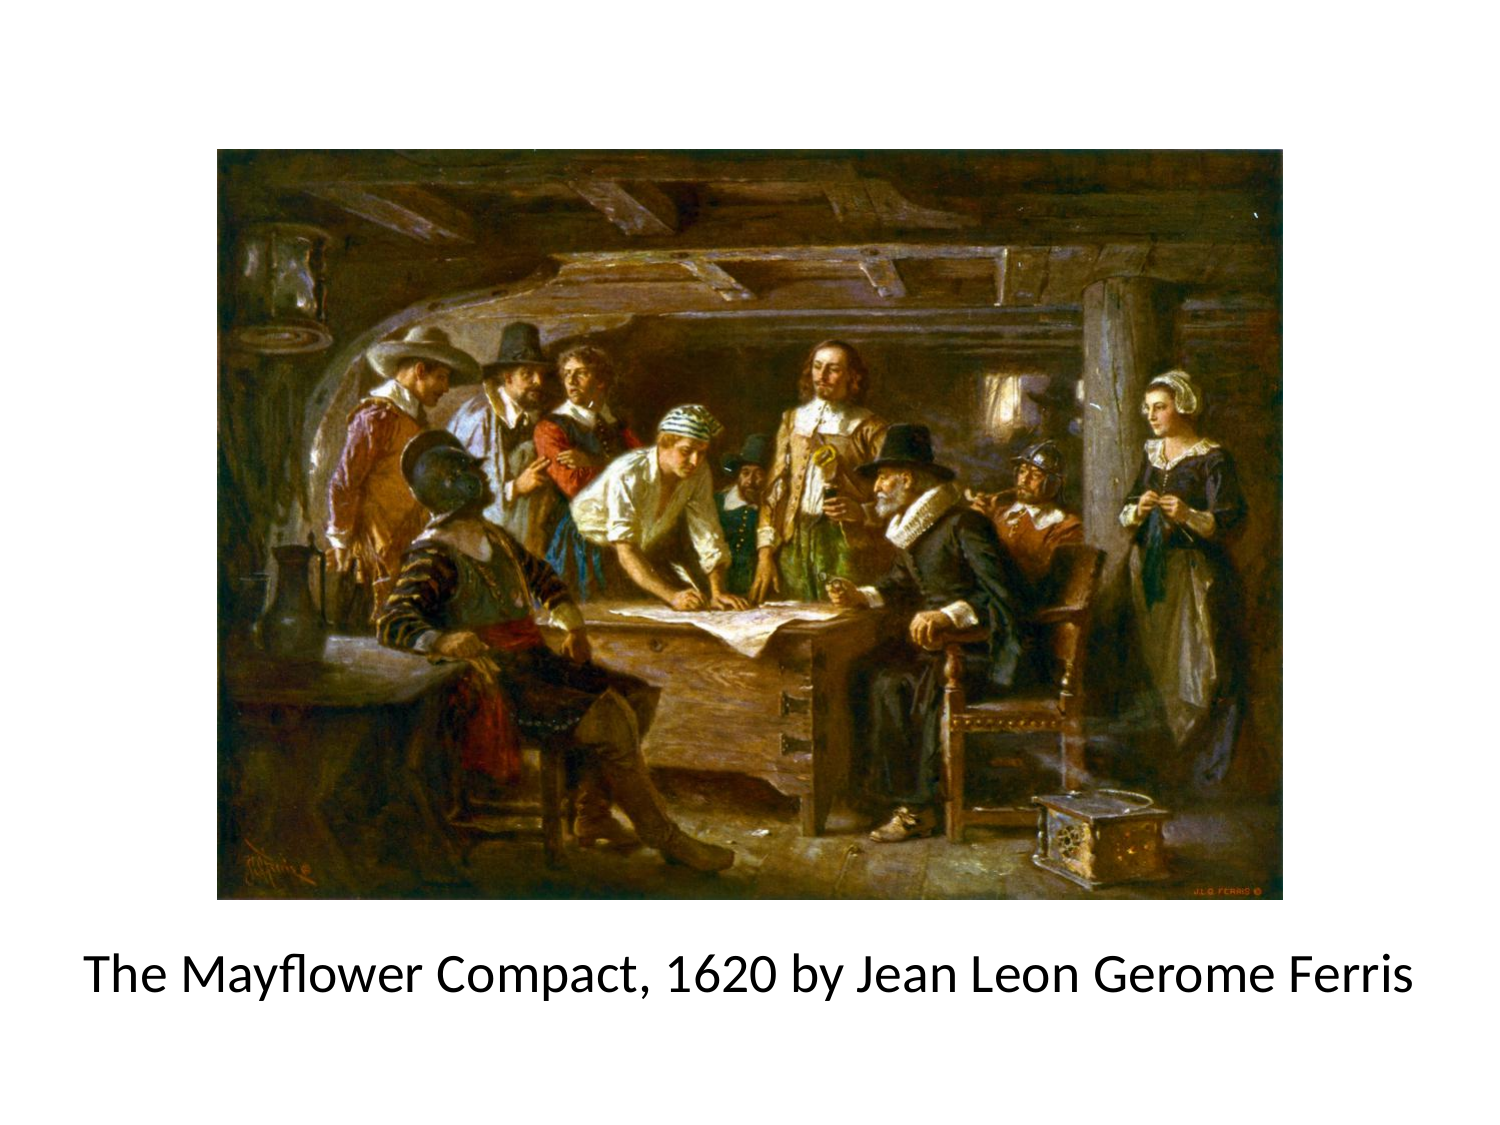

The Mayflower Compact, 1620 by Jean Leon Gerome Ferris